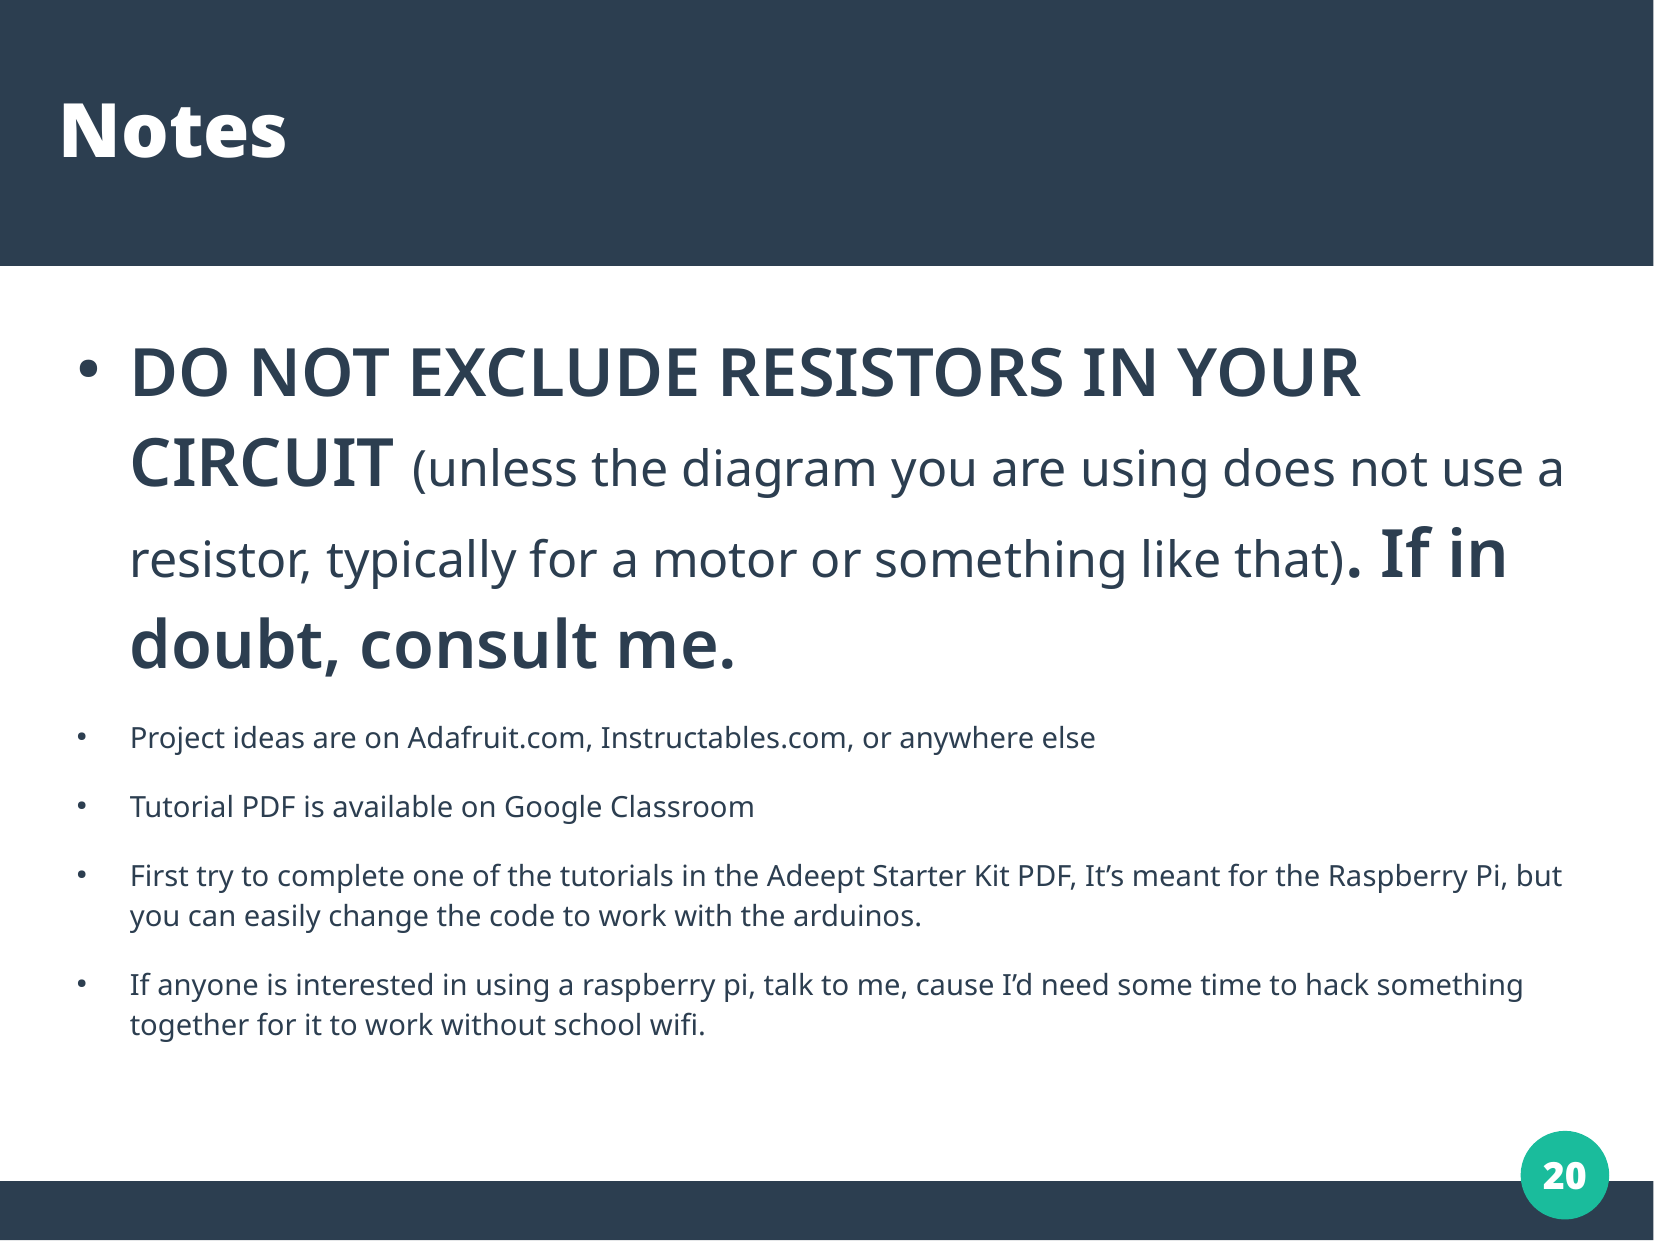

# Notes
DO NOT EXCLUDE RESISTORS IN YOUR CIRCUIT (unless the diagram you are using does not use a resistor, typically for a motor or something like that). If in doubt, consult me.
Project ideas are on Adafruit.com, Instructables.com, or anywhere else
Tutorial PDF is available on Google Classroom
First try to complete one of the tutorials in the Adeept Starter Kit PDF, It’s meant for the Raspberry Pi, but you can easily change the code to work with the arduinos.
If anyone is interested in using a raspberry pi, talk to me, cause I’d need some time to hack something together for it to work without school wifi.
20